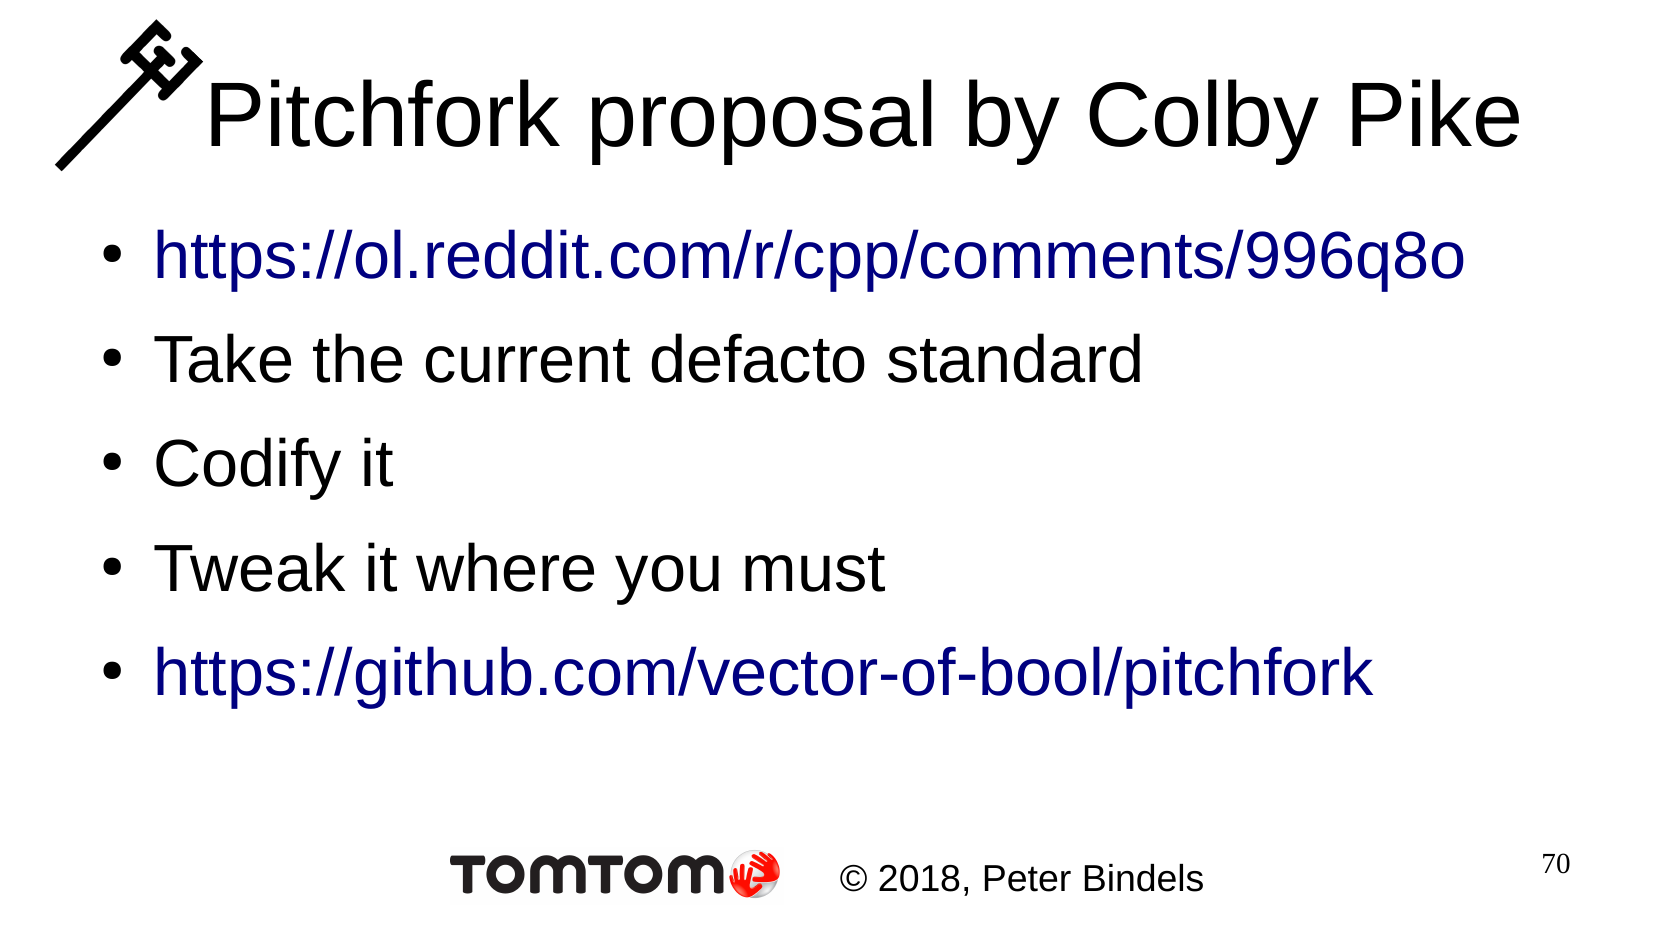

# Pitchfork proposal by Colby Pike
https://ol.reddit.com/r/cpp/comments/996q8o
Take the current defacto standard
Codify it
Tweak it where you must
https://github.com/vector-of-bool/pitchfork
70